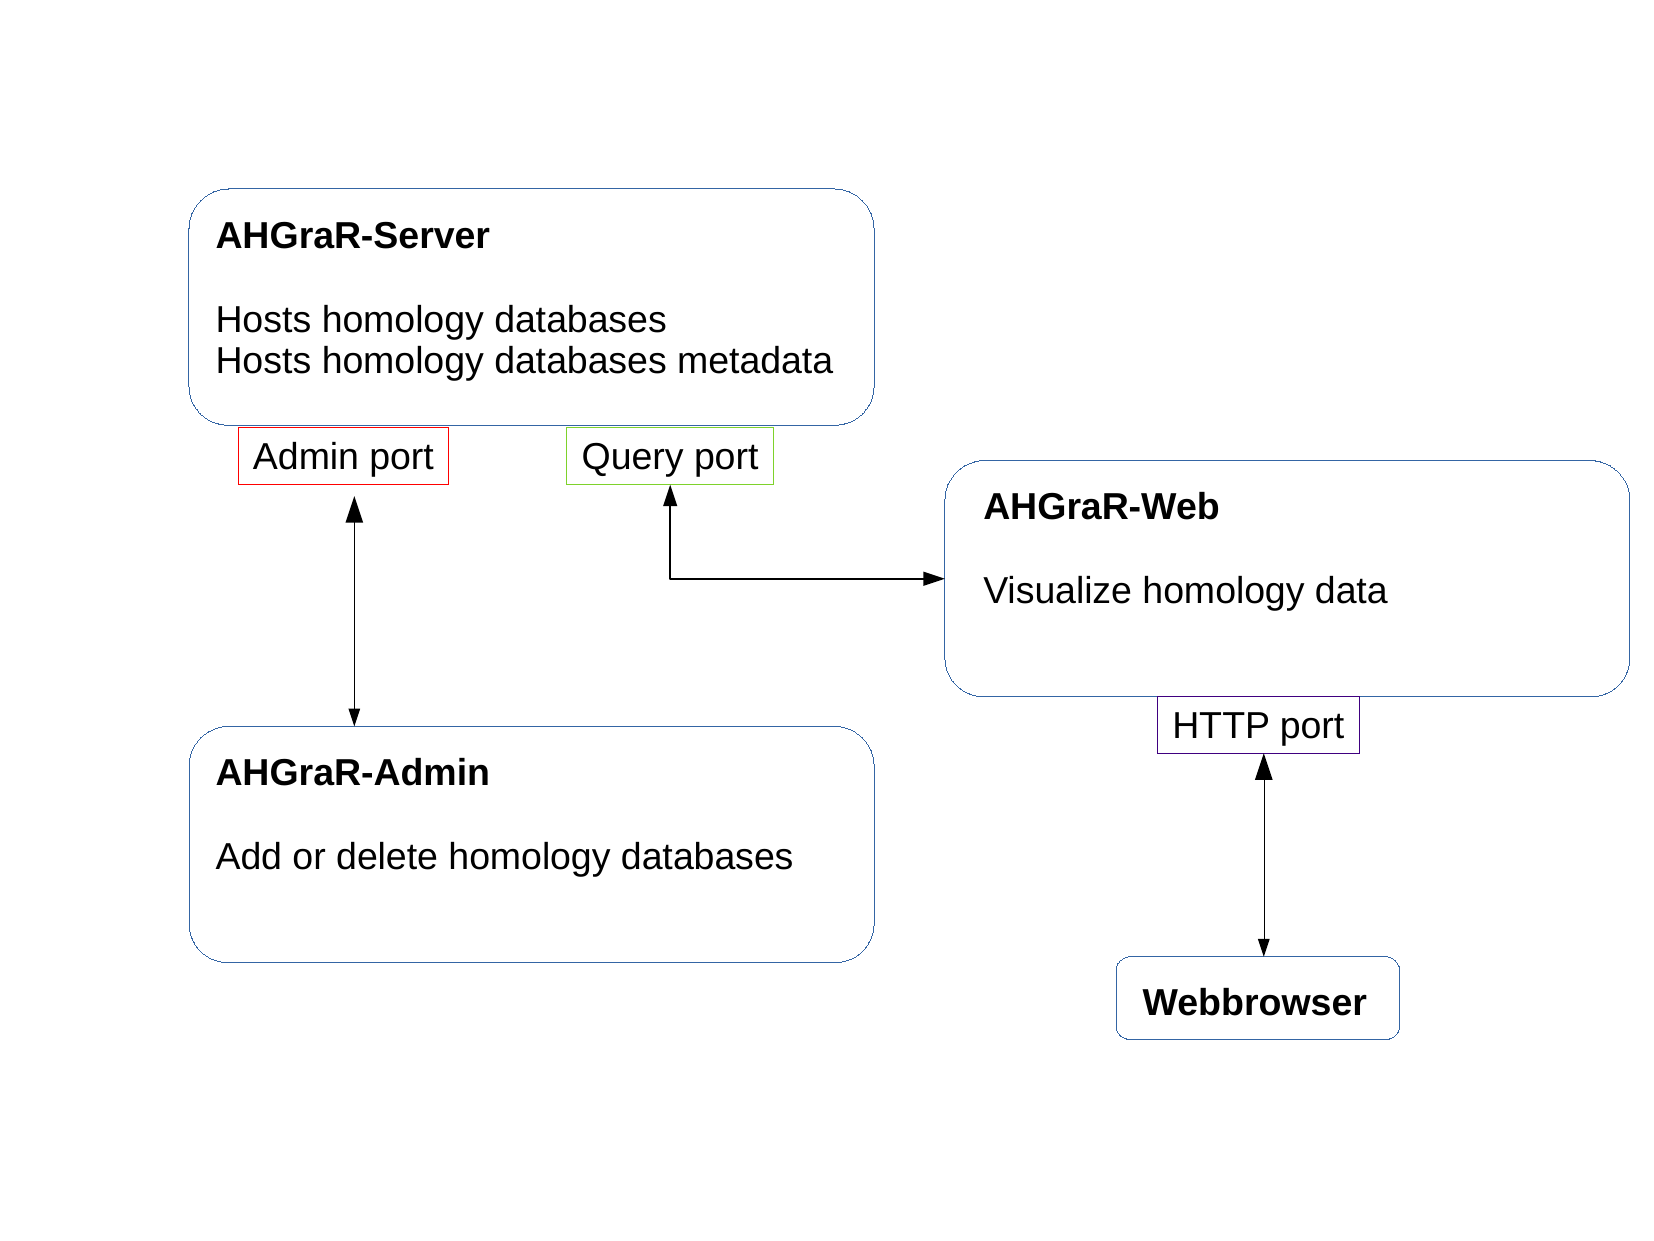

AHGraR-Server
Hosts homology databases
Hosts homology databases metadata
Admin port
Query port
AHGraR-Web
Visualize homology data
HTTP port
AHGraR-Admin
Add or delete homology databases
Webbrowser